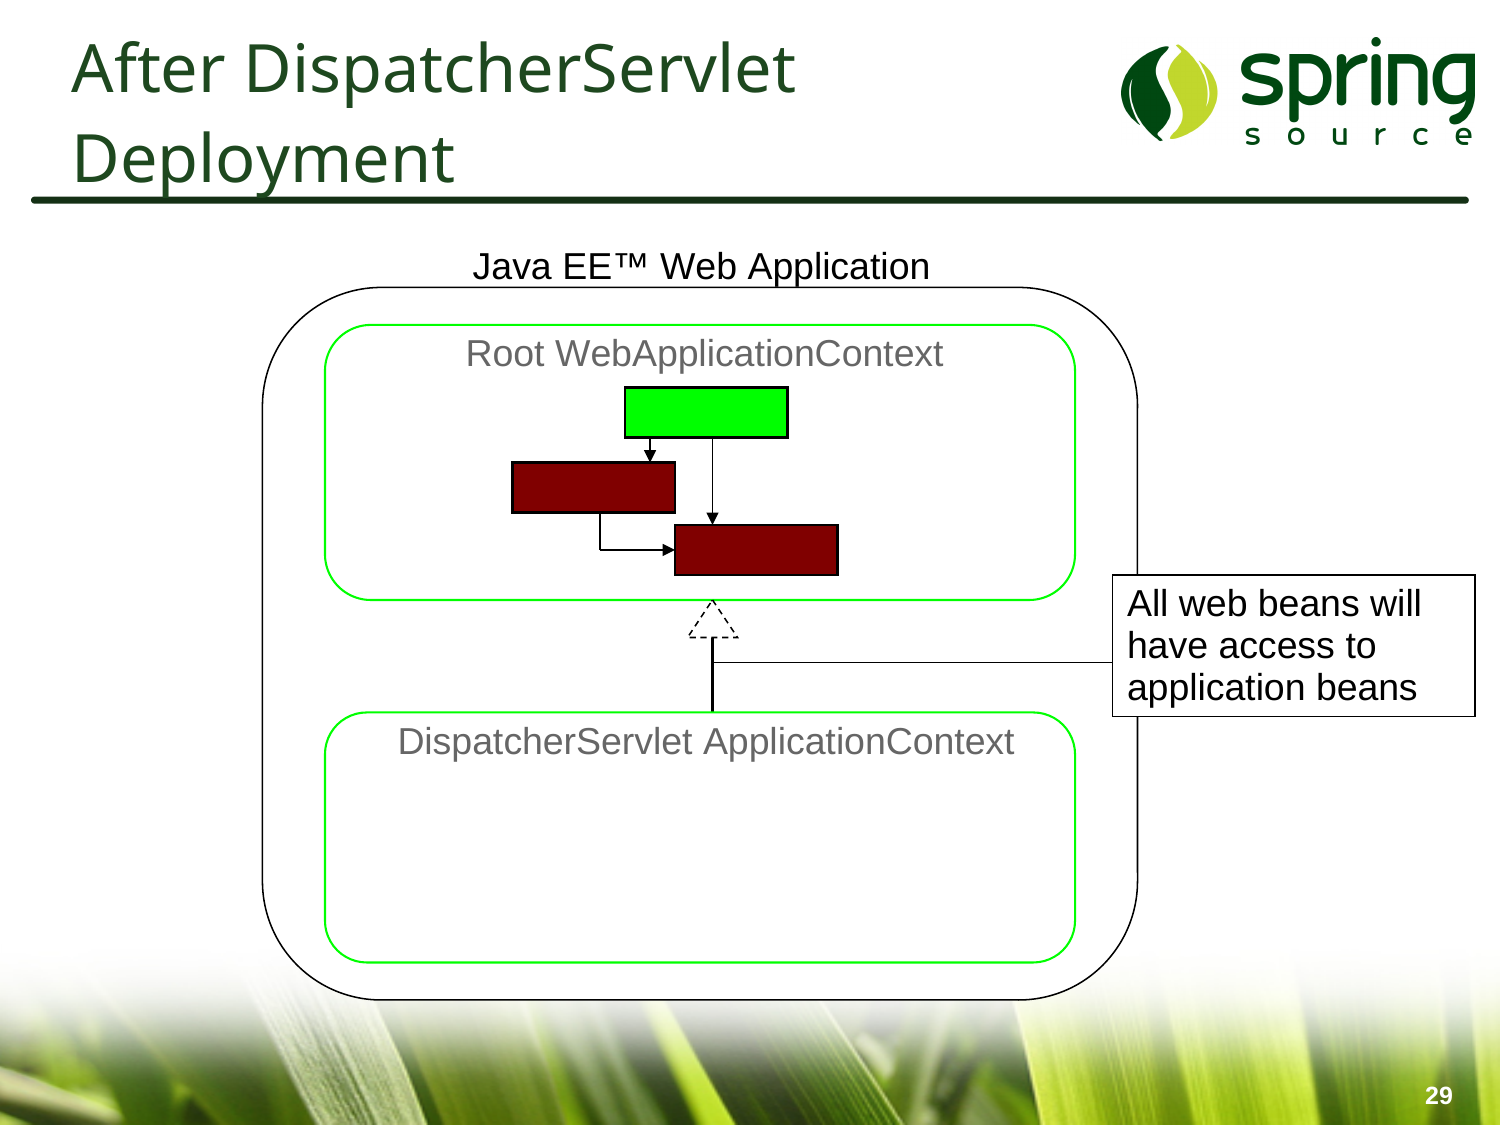

# After DispatcherServlet Deployment
Java EE™ Web Application
Root WebApplicationContext
All web beans will have access to application beans
DispatcherServlet ApplicationContext